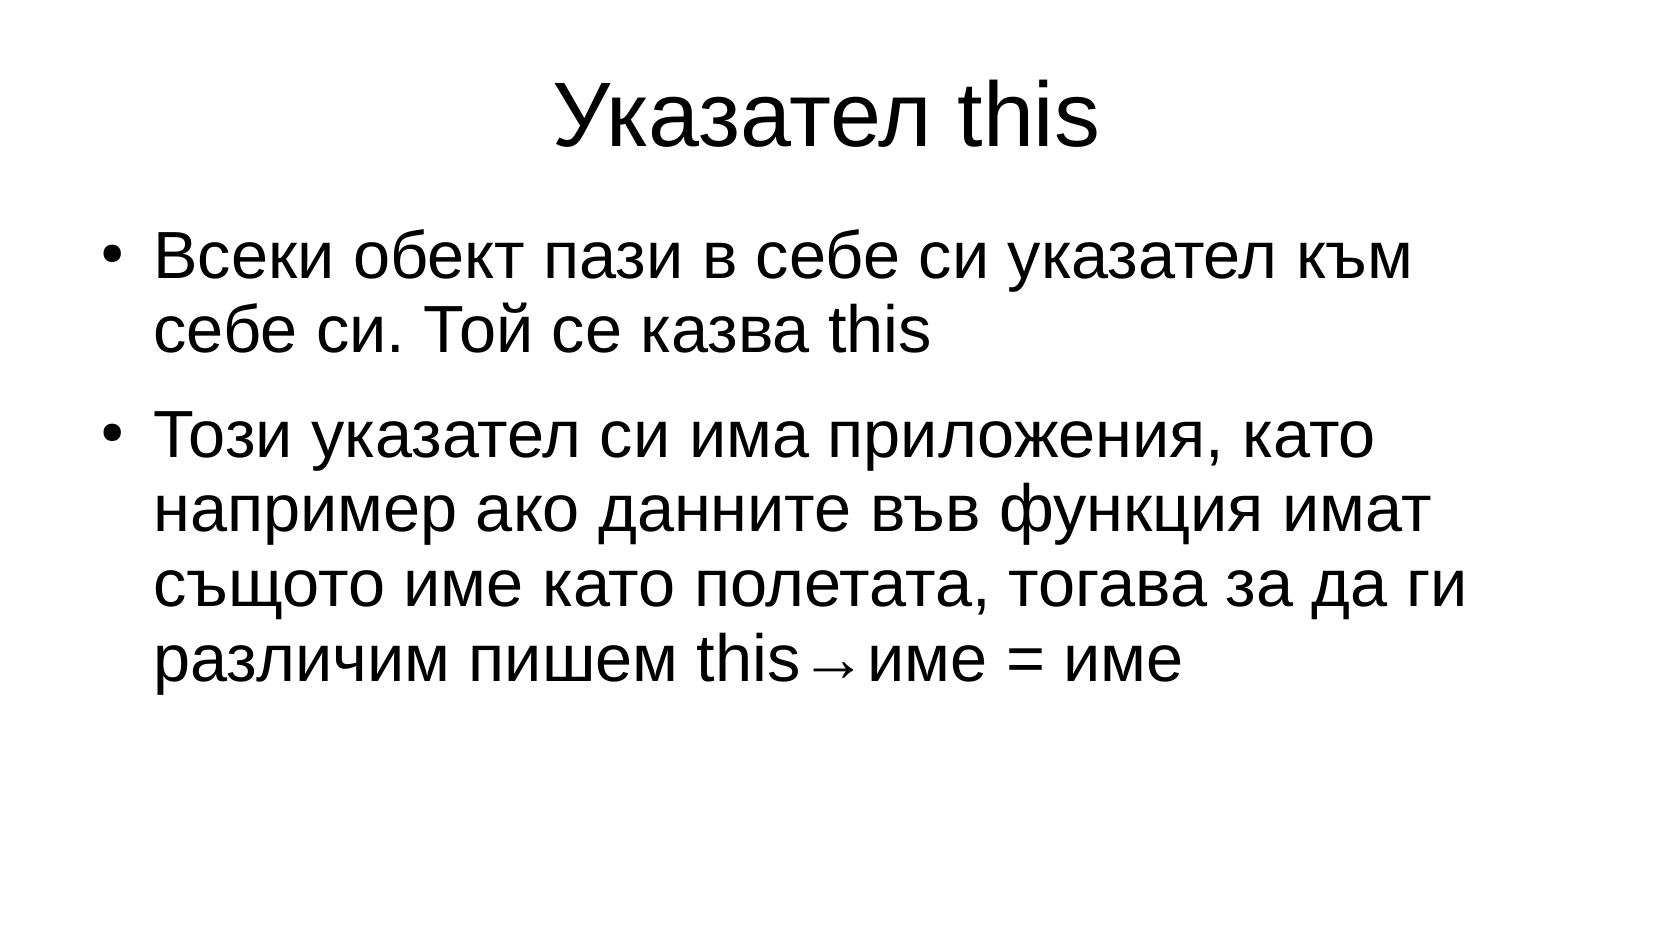

# Указател this
Всеки обект пази в себе си указател към себе си. Той се казва this
Този указател си има приложения, като например ако данните във функция имат същото име като полетата, тогава за да ги различим пишем this→име = име